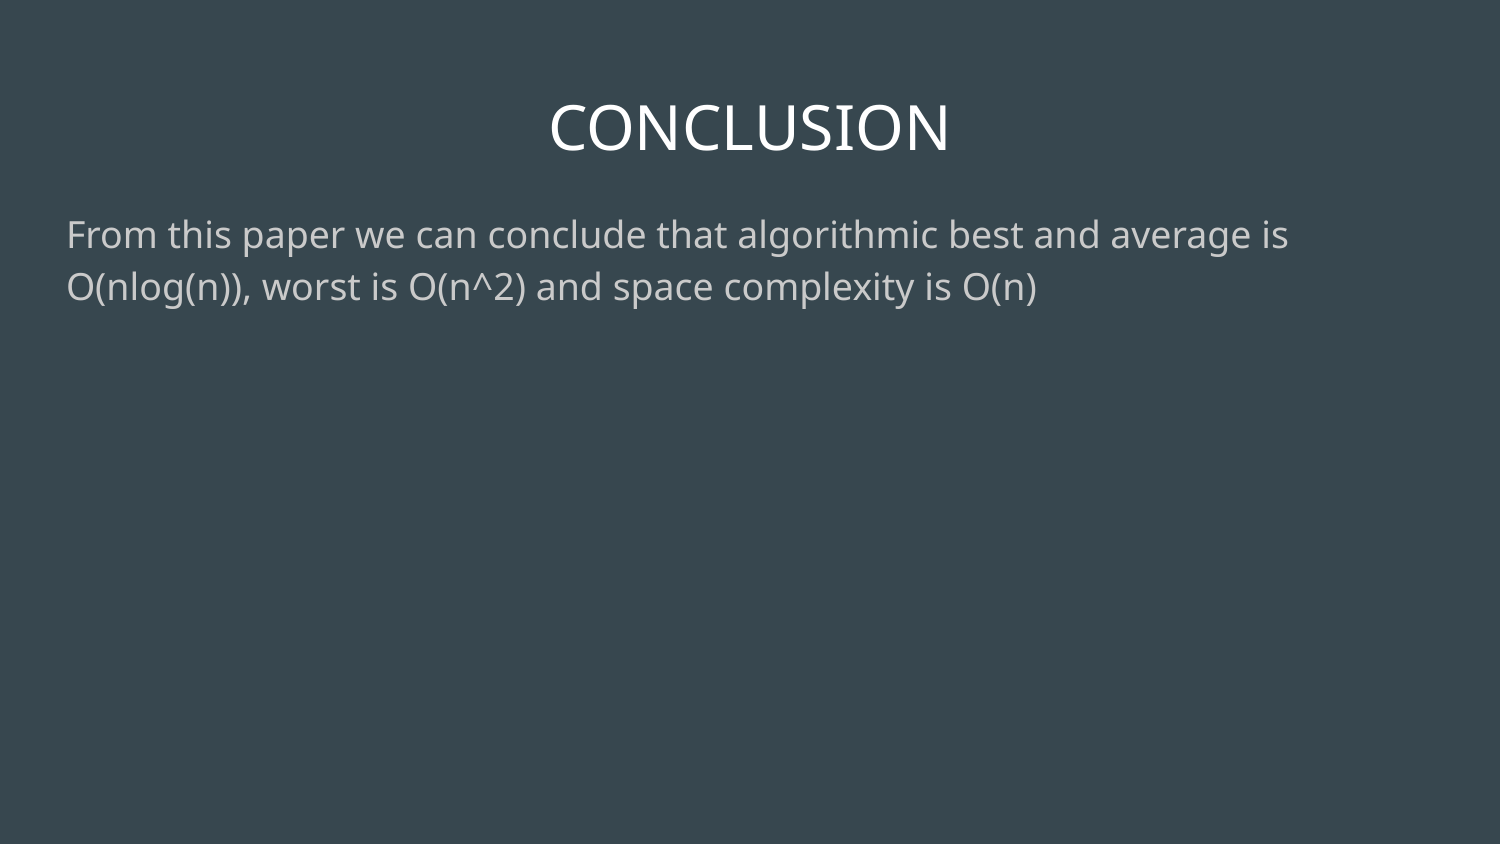

# CONCLUSION
From this paper we can conclude that algorithmic best and average is O(nlog(n)), worst is O(n^2) and space complexity is O(n)